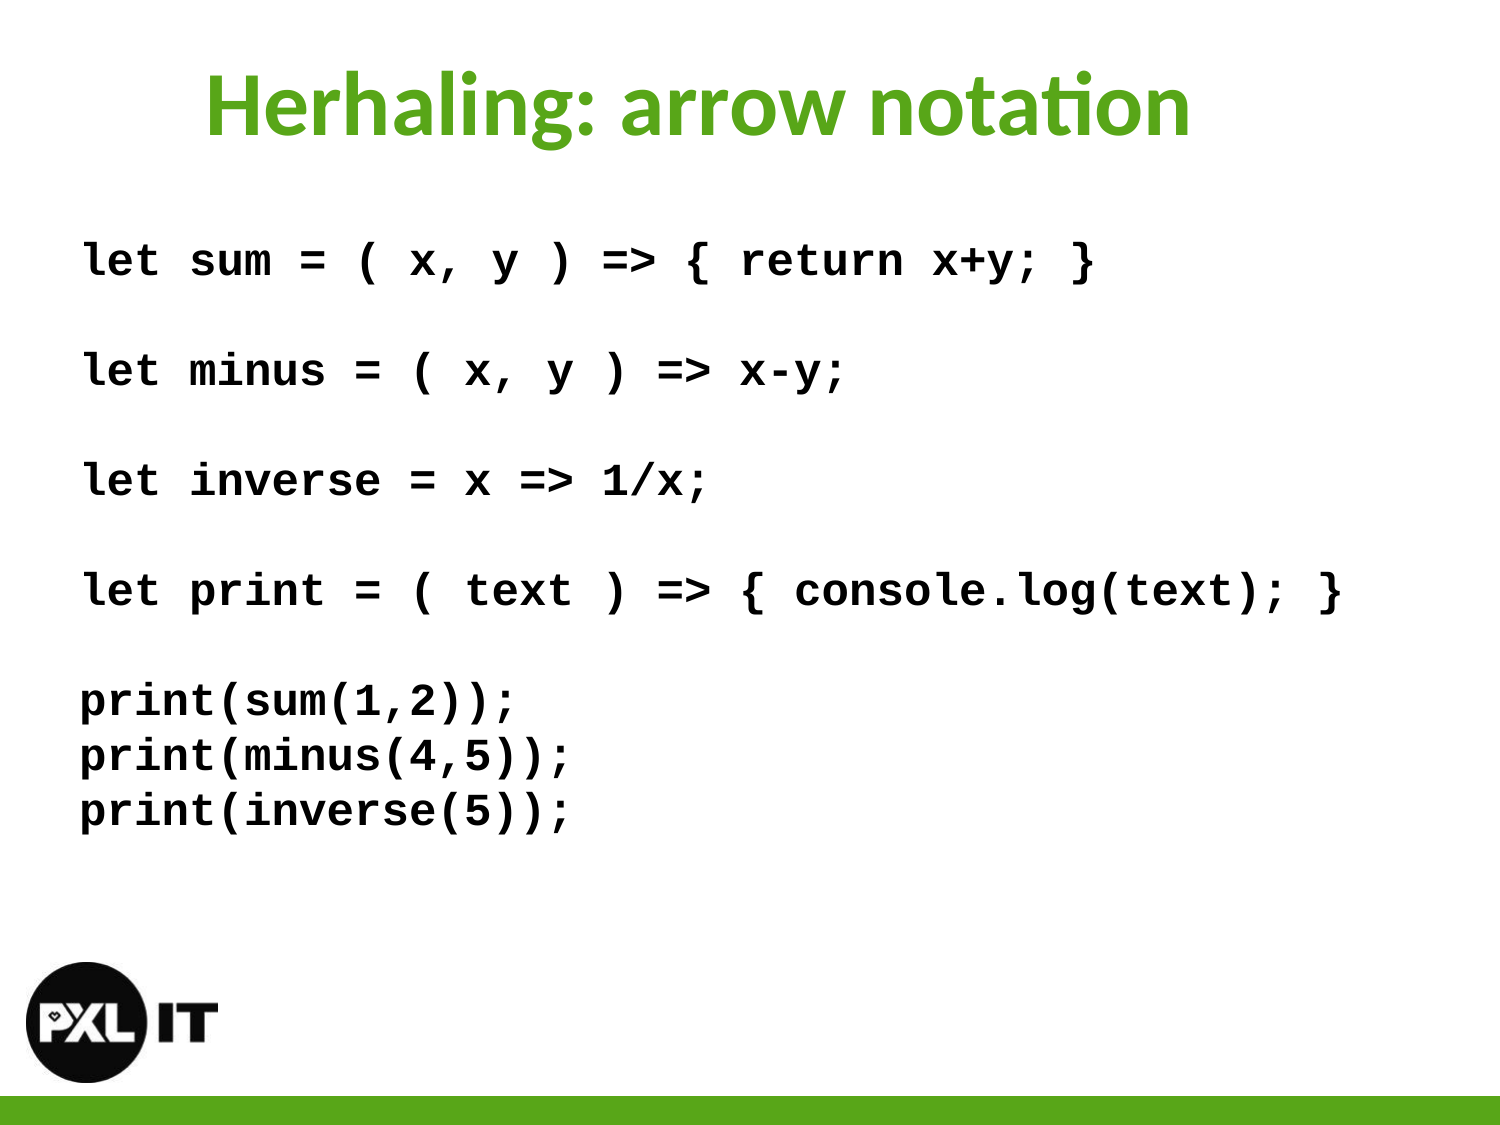

Herhaling: arrow notation
let sum = ( x, y ) => { return x+y; }
let minus = ( x, y ) => x-y;
let inverse = x => 1/x;
let print = ( text ) => { console.log(text); }
print(sum(1,2));
print(minus(4,5));
print(inverse(5));